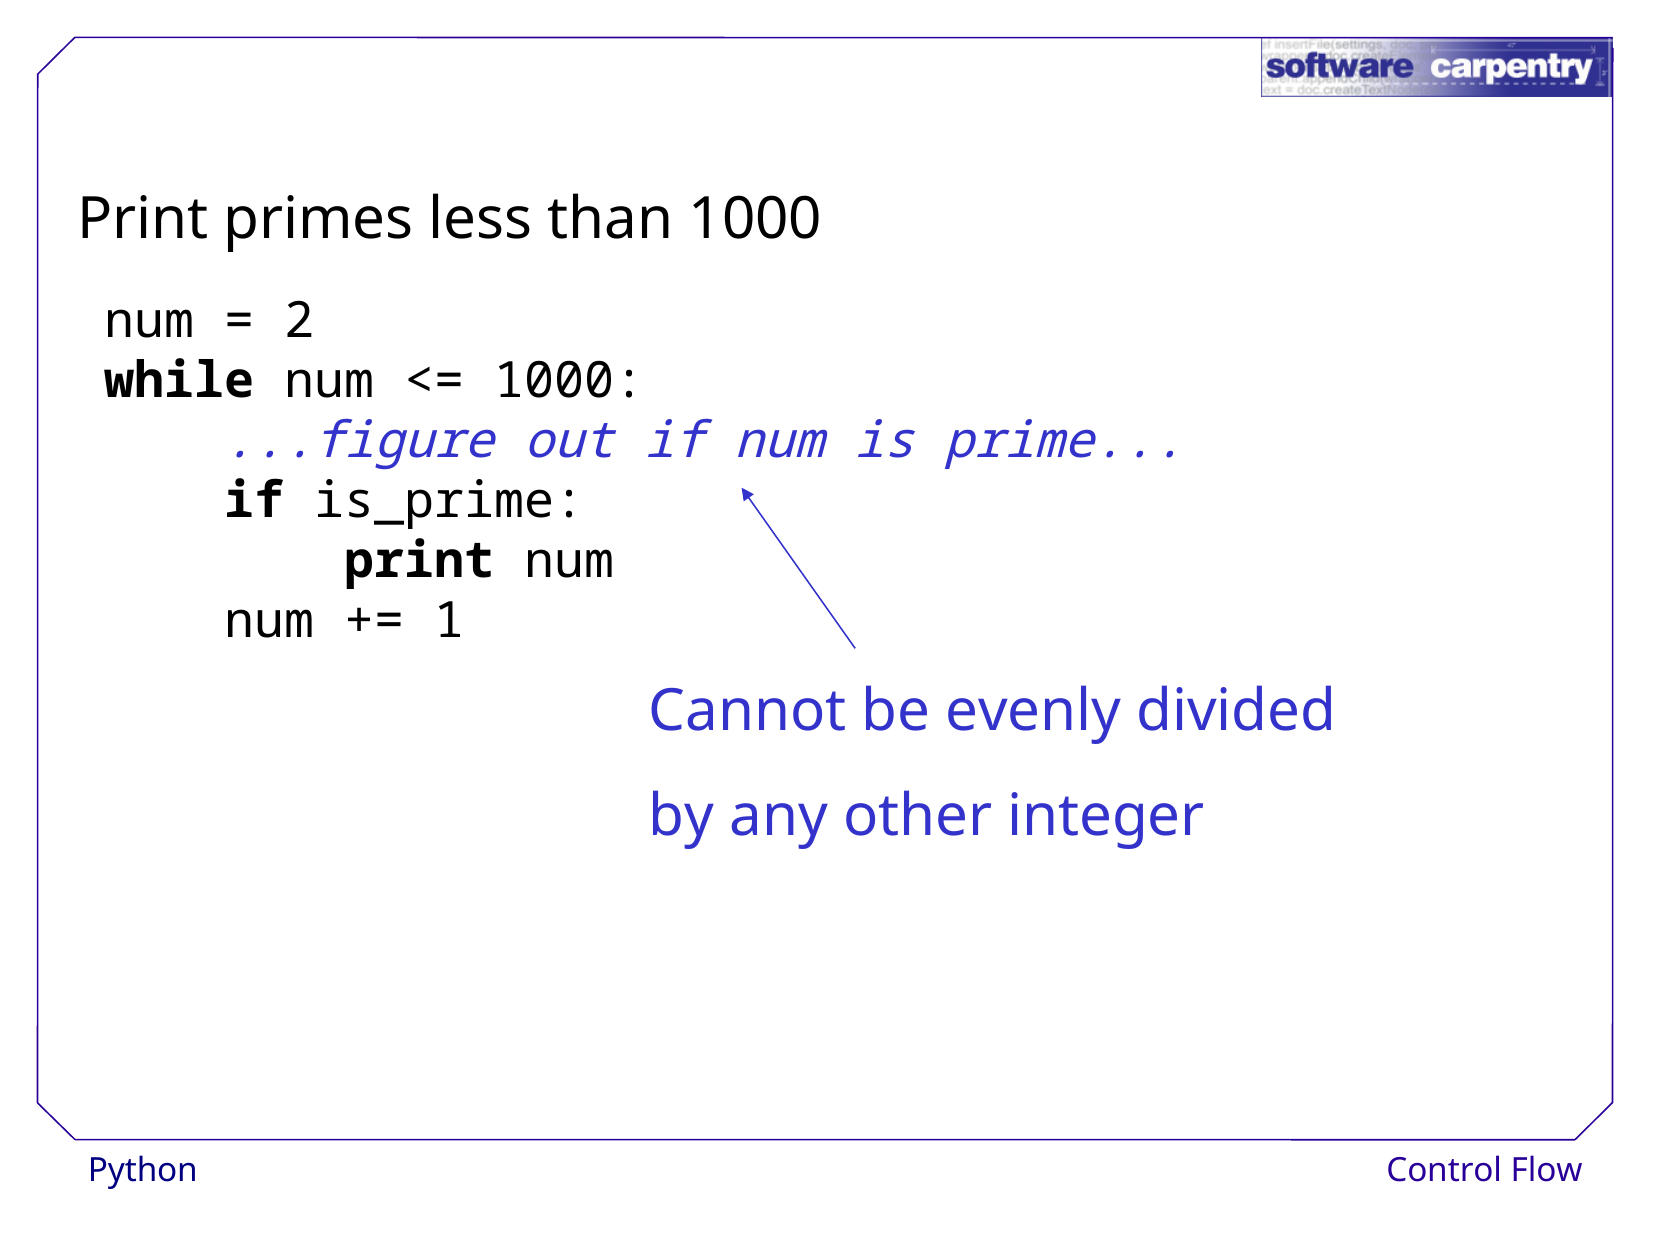

Print primes less than 1000
num = 2
while num <= 1000:
 ...figure out if num is prime...
 if is_prime:
 print num
 num += 1
Cannot be evenly divided
by any other integer